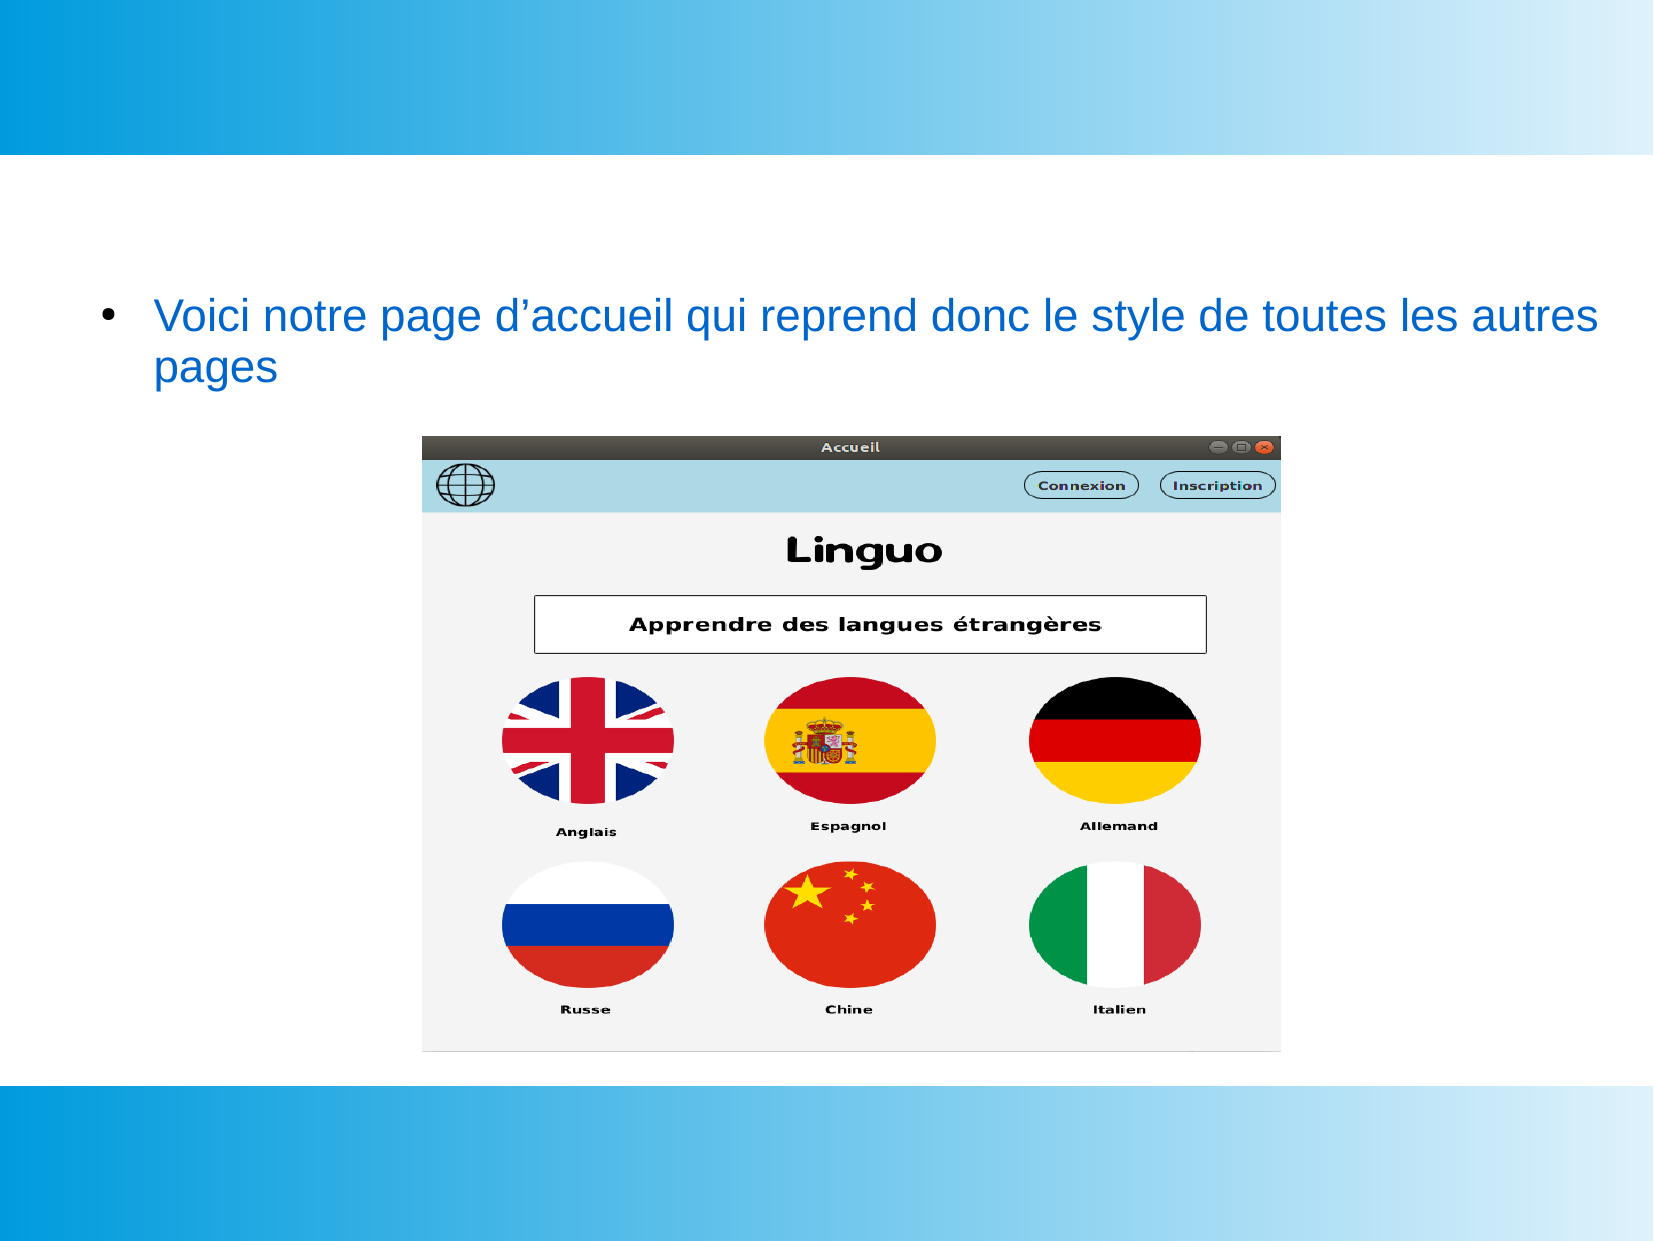

#
Voici notre page d’accueil qui reprend donc le style de toutes les autres pages